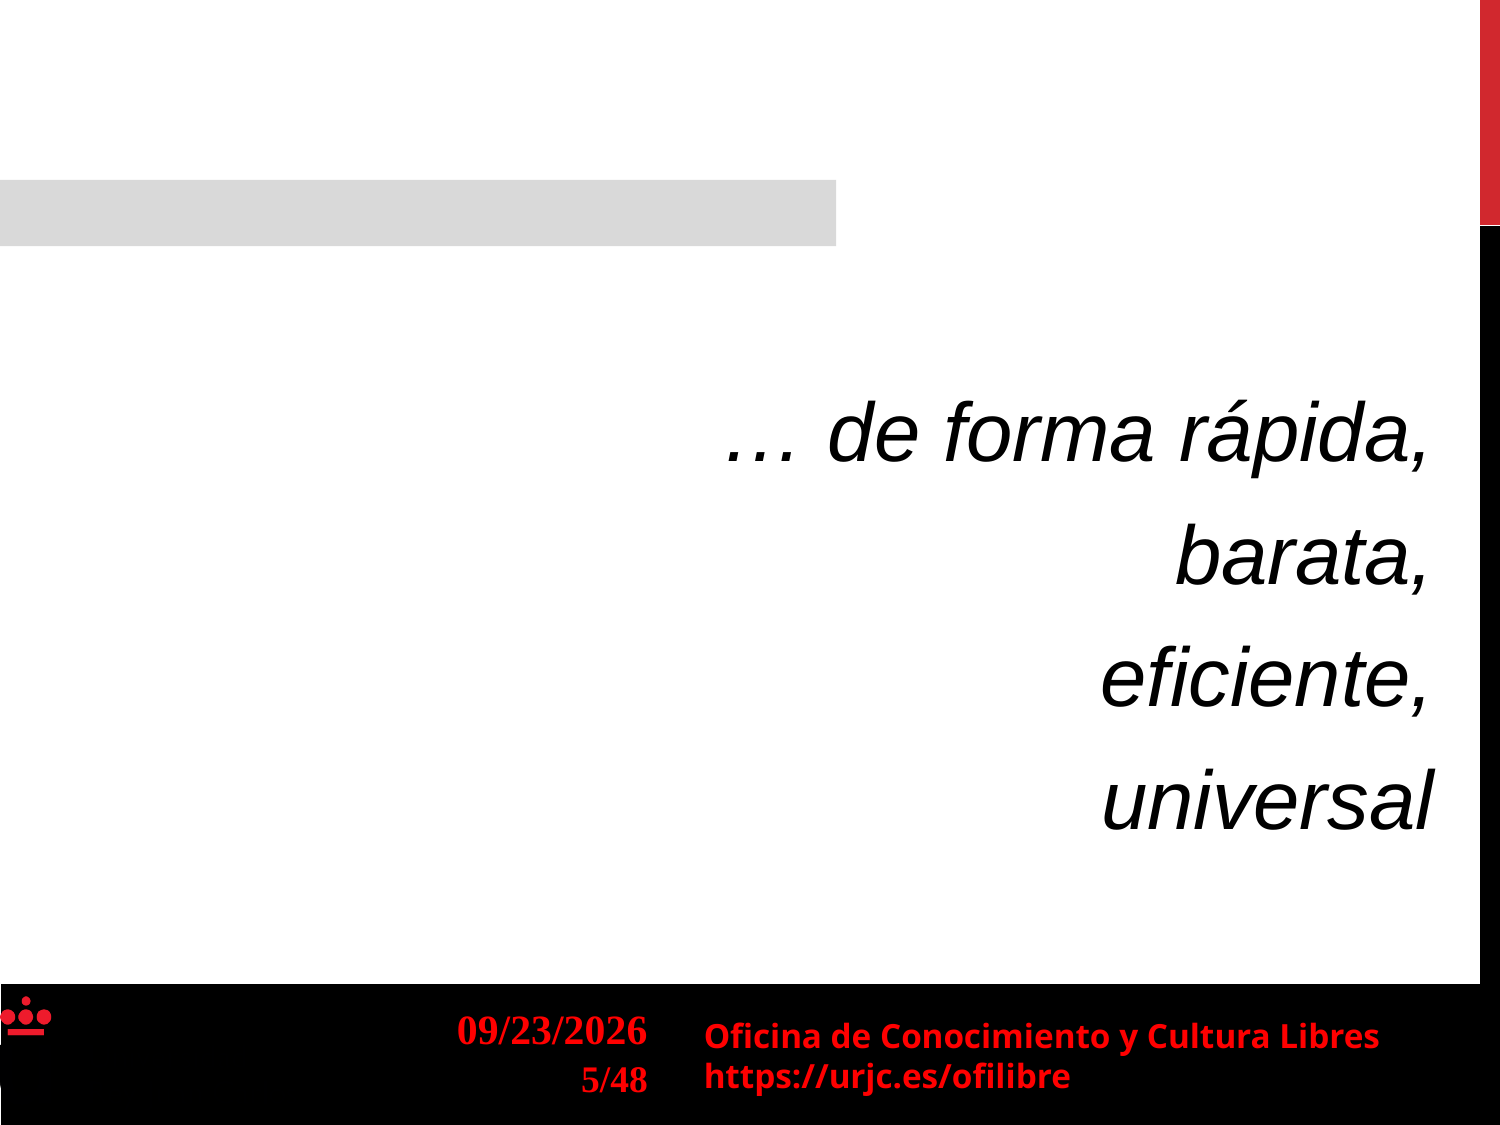

#
… de forma rápida,
barata,
eficiente,
universal